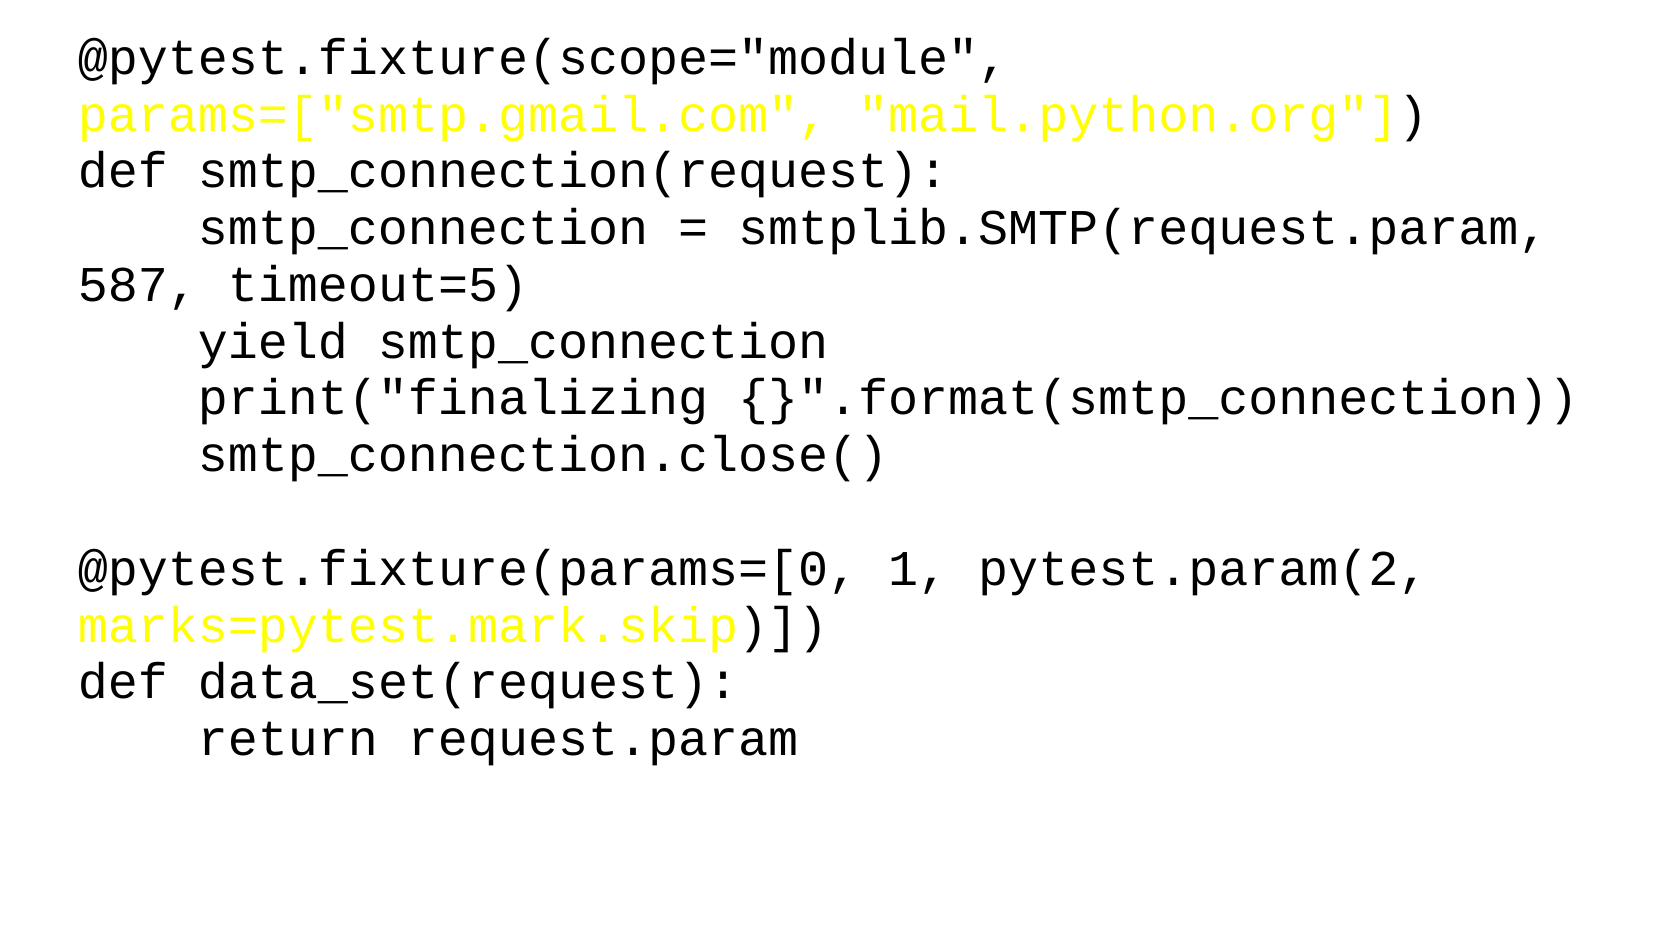

@pytest.fixture(scope="module", params=["smtp.gmail.com", "mail.python.org"])
def smtp_connection(request):
 smtp_connection = smtplib.SMTP(request.param, 587, timeout=5)
 yield smtp_connection
 print("finalizing {}".format(smtp_connection))
 smtp_connection.close()
@pytest.fixture(params=[0, 1, pytest.param(2, marks=pytest.mark.skip)])
def data_set(request):
 return request.param